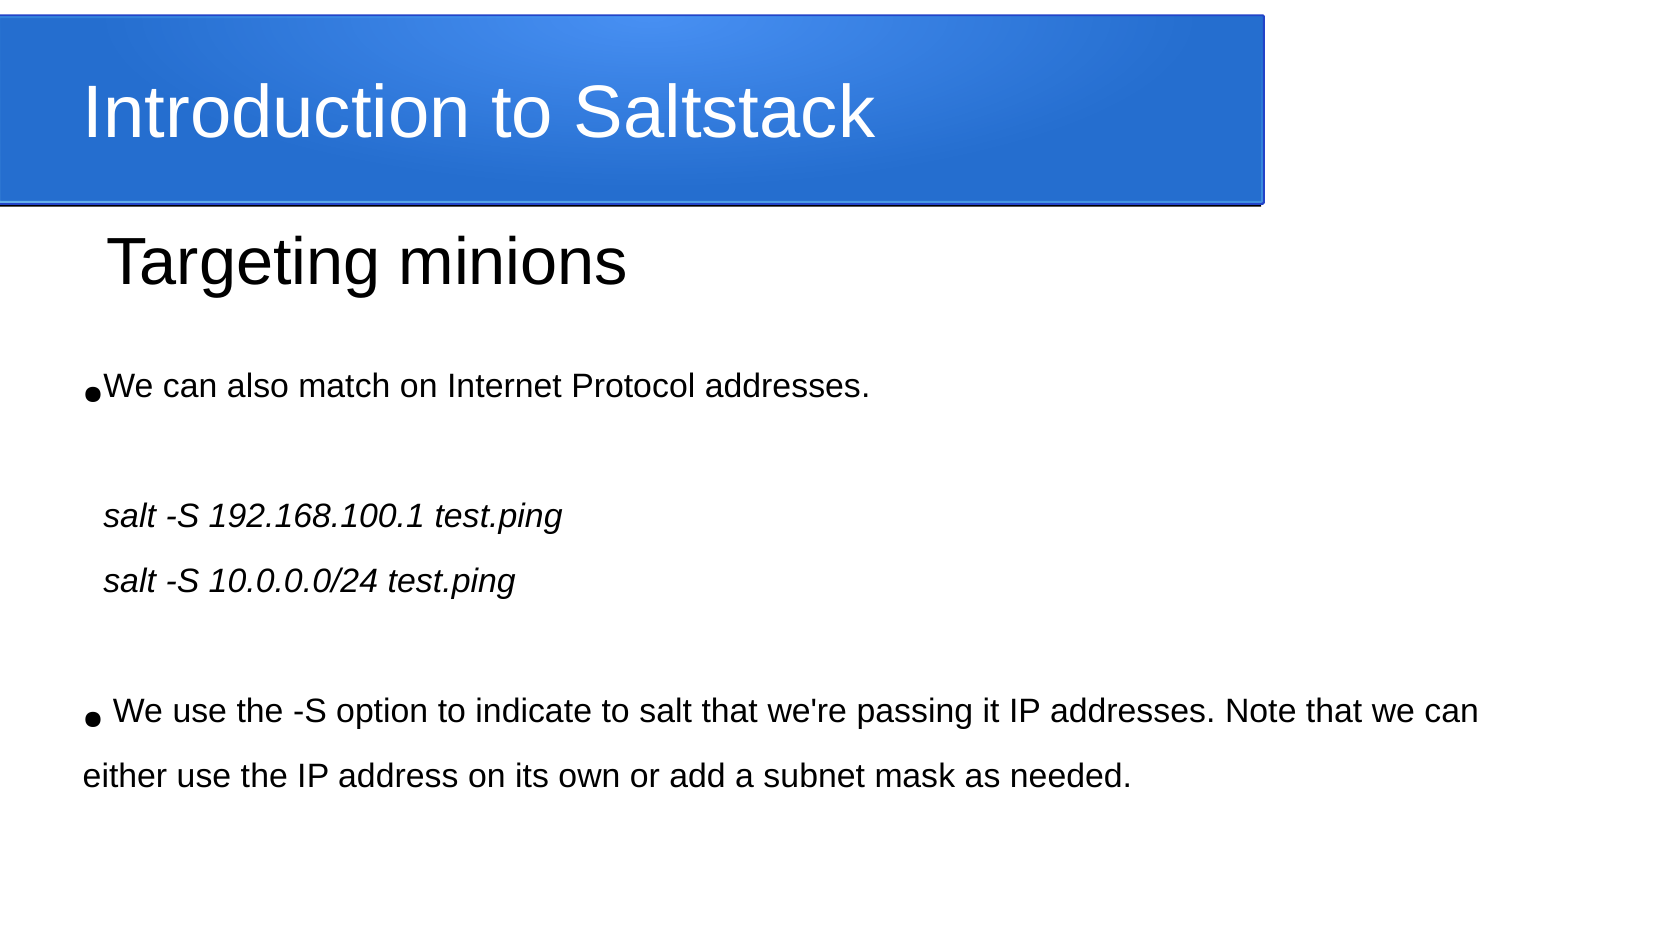

# Introduction to Saltstack
Targeting minions
We can also match on Internet Protocol addresses.
salt -S 192.168.100.1 test.ping
salt -S 10.0.0.0/24 test.ping
 We use the -S option to indicate to salt that we're passing it IP addresses. Note that we can either use the IP address on its own or add a subnet mask as needed.